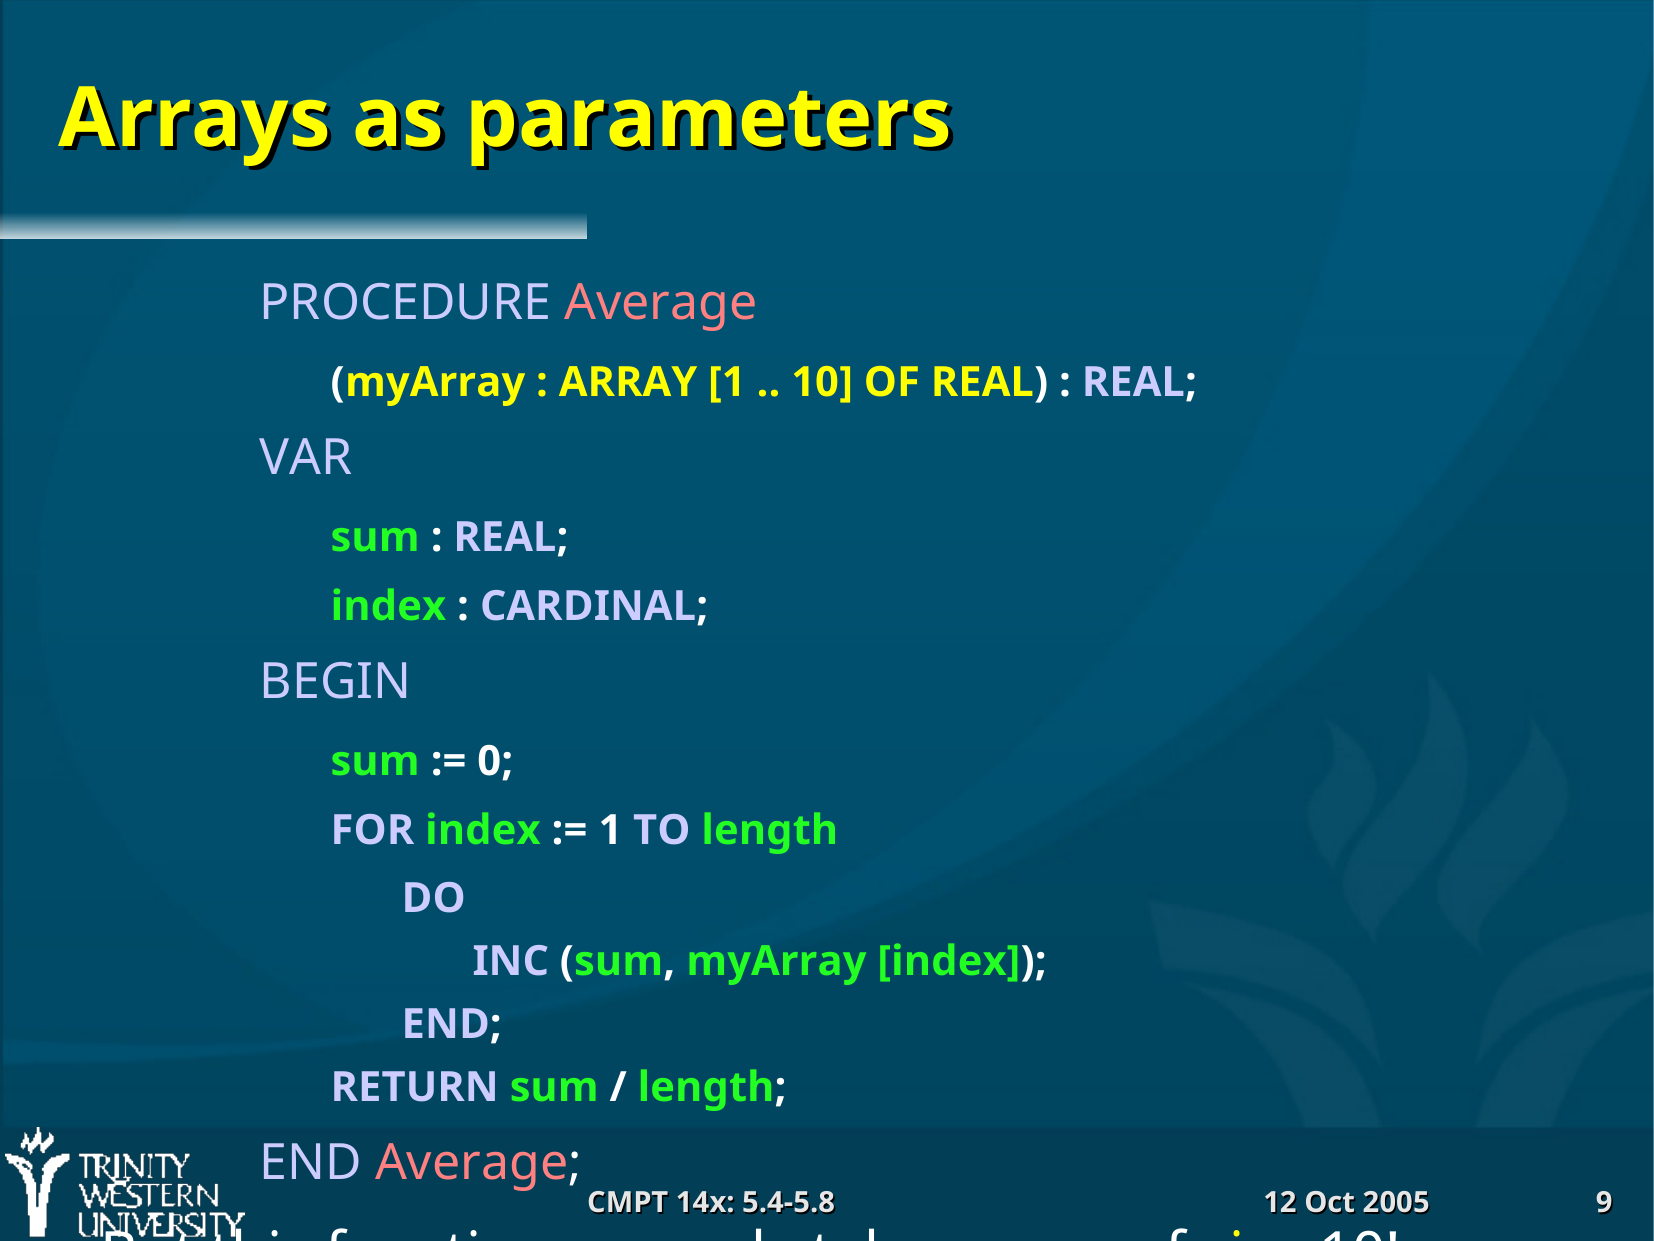

# Arrays as parameters
PROCEDURE Average
(myArray : ARRAY [1 .. 10] OF REAL) : REAL;
VAR
sum : REAL;
index : CARDINAL;
BEGIN
sum := 0;
FOR index := 1 TO length
DO
INC (sum, myArray [index]);
END;
RETURN sum / length;
END Average;
But this function can only take arrays of size 10!
CMPT 14x: 5.4-5.8
12 Oct 2005
9